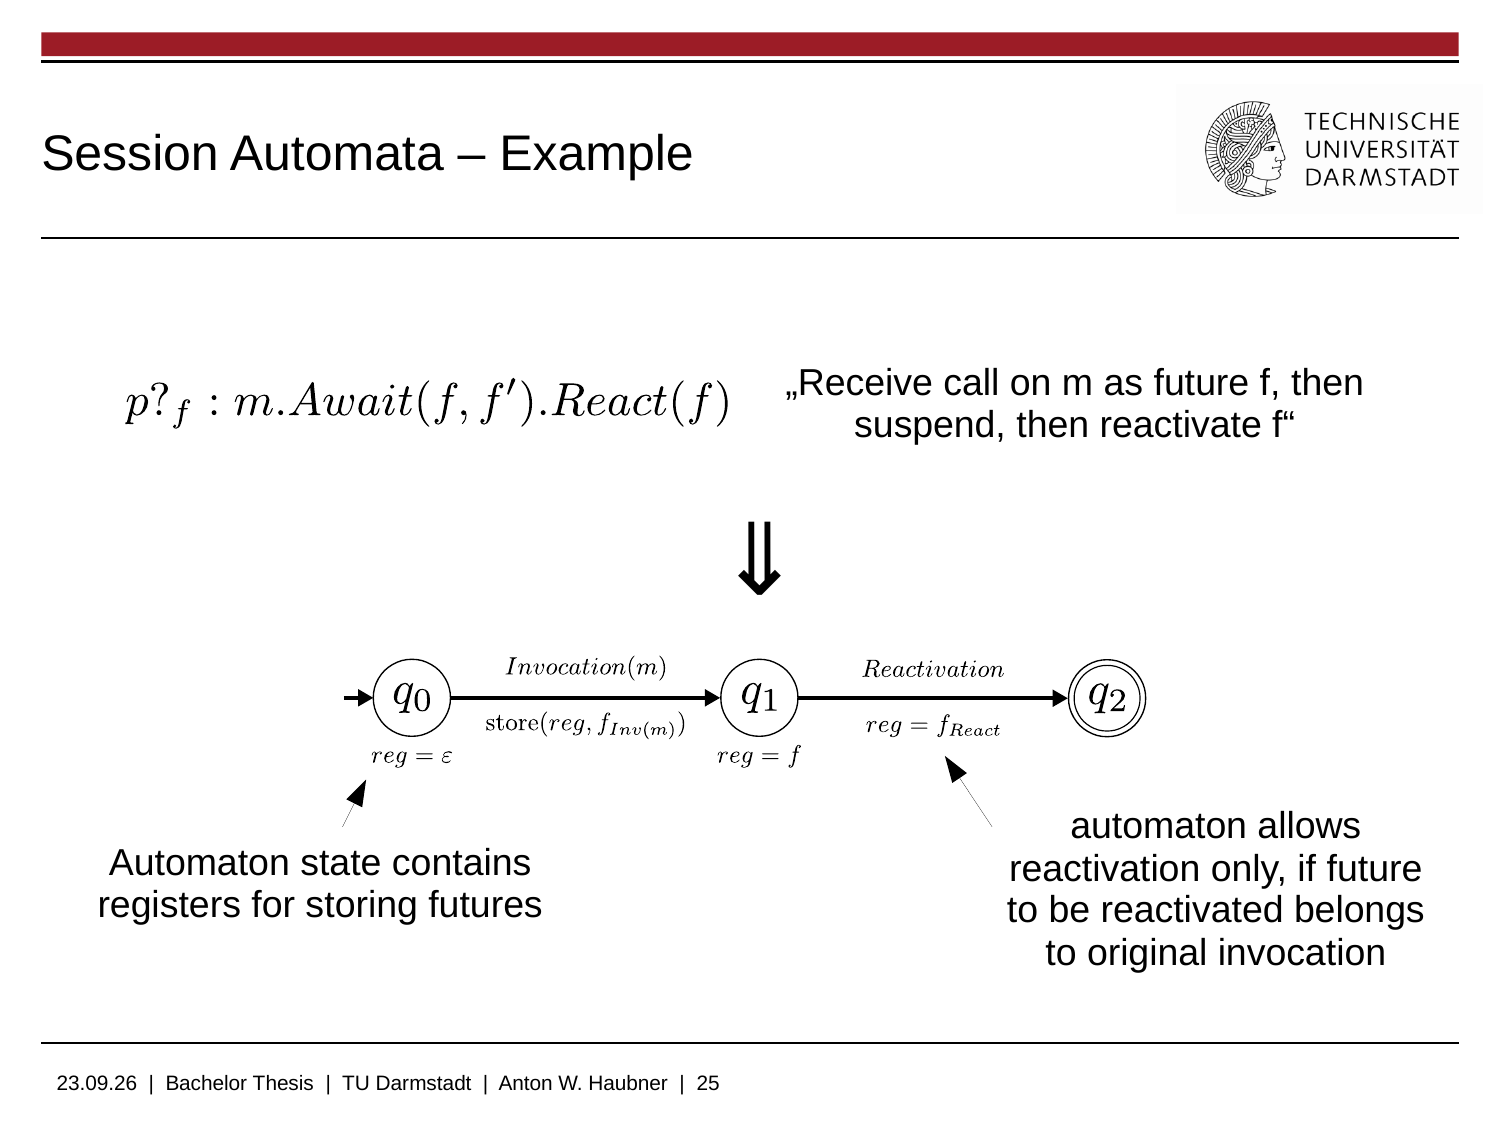

# Session Automata – Example
„Receive call on m as future f, then suspend, then reactivate f“
⇒
automaton allows reactivation only, if future to be reactivated belongs to original invocation
Automaton state contains registers for storing futures